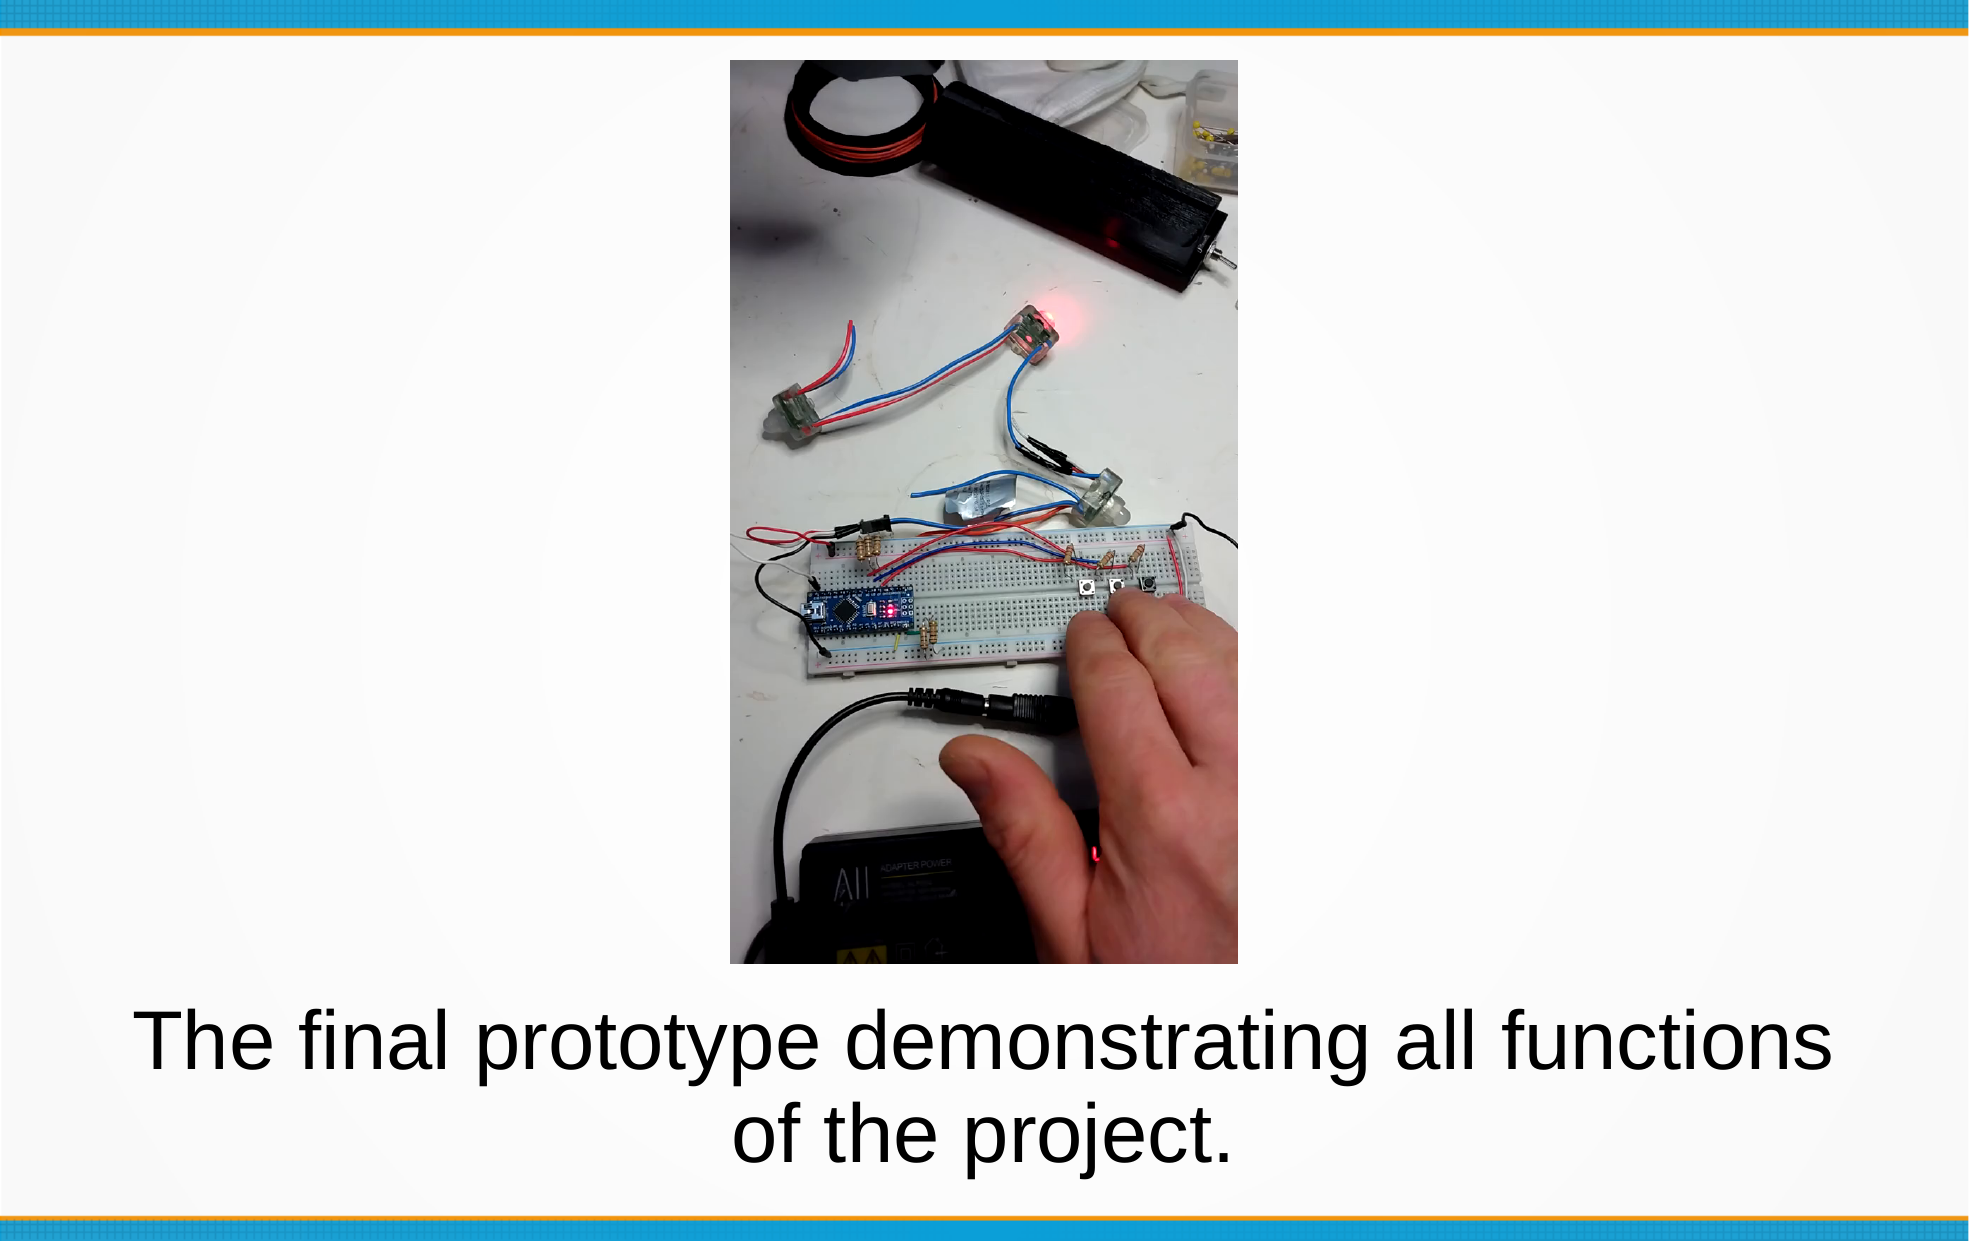

The final prototype demonstrating all functions of the project.